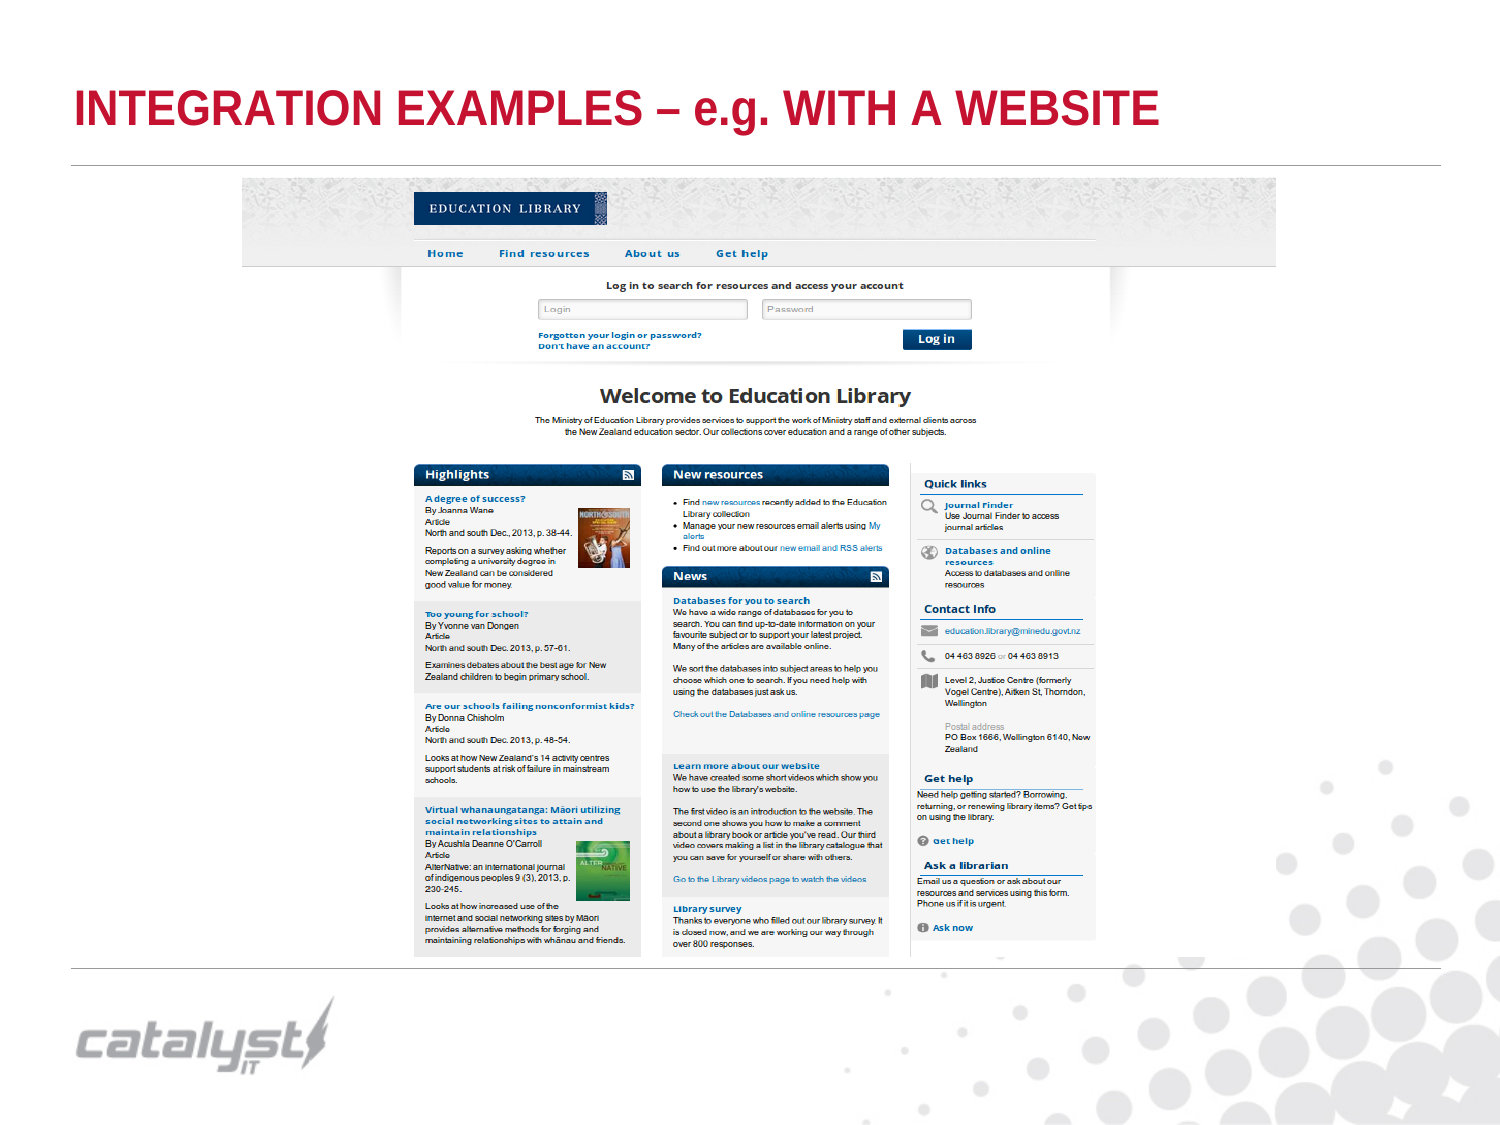

# INTEGRATION EXAMPLES – e.g. WITH A WEBSITE